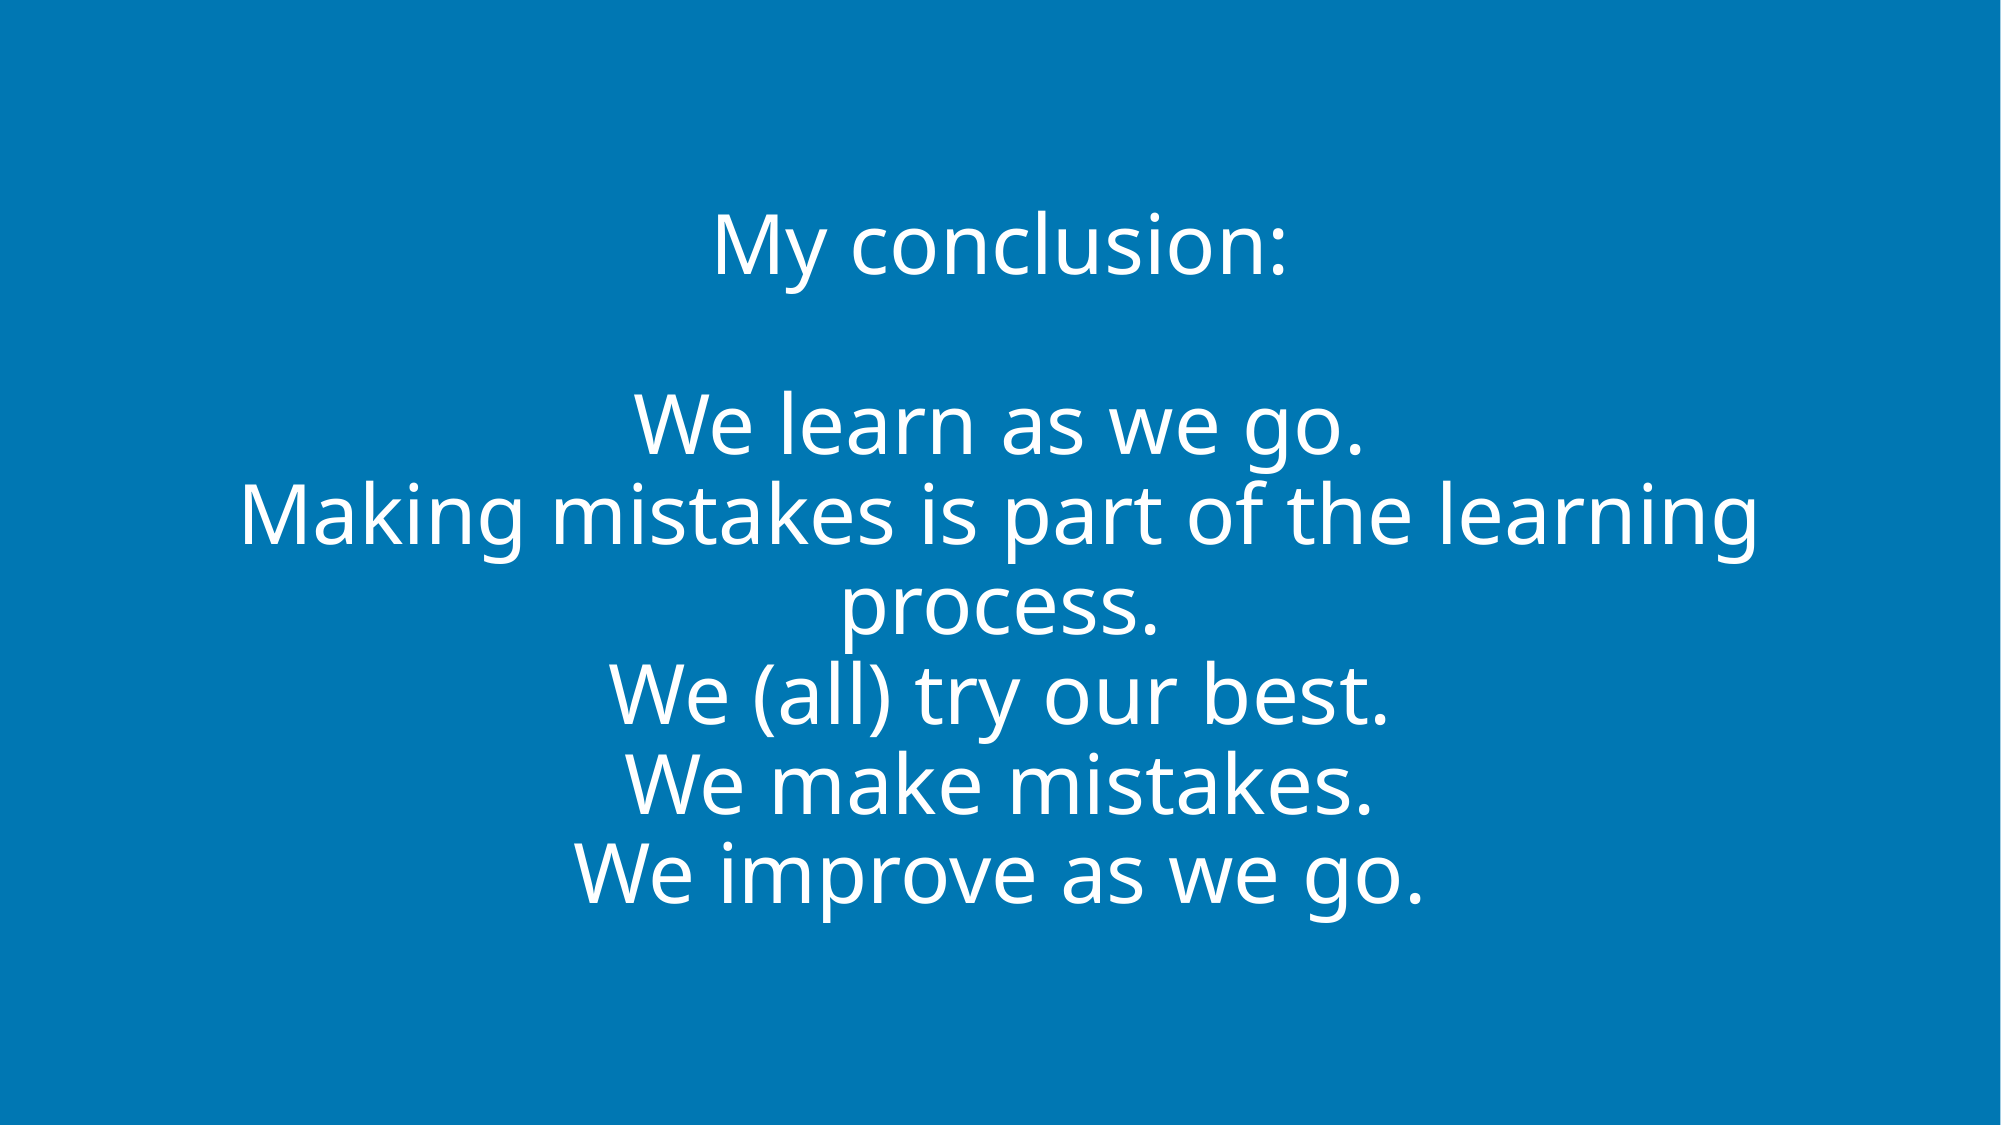

# My conclusion:
We learn as we go.
Making mistakes is part of the learning process.
We (all) try our best.
We make mistakes.
We improve as we go.